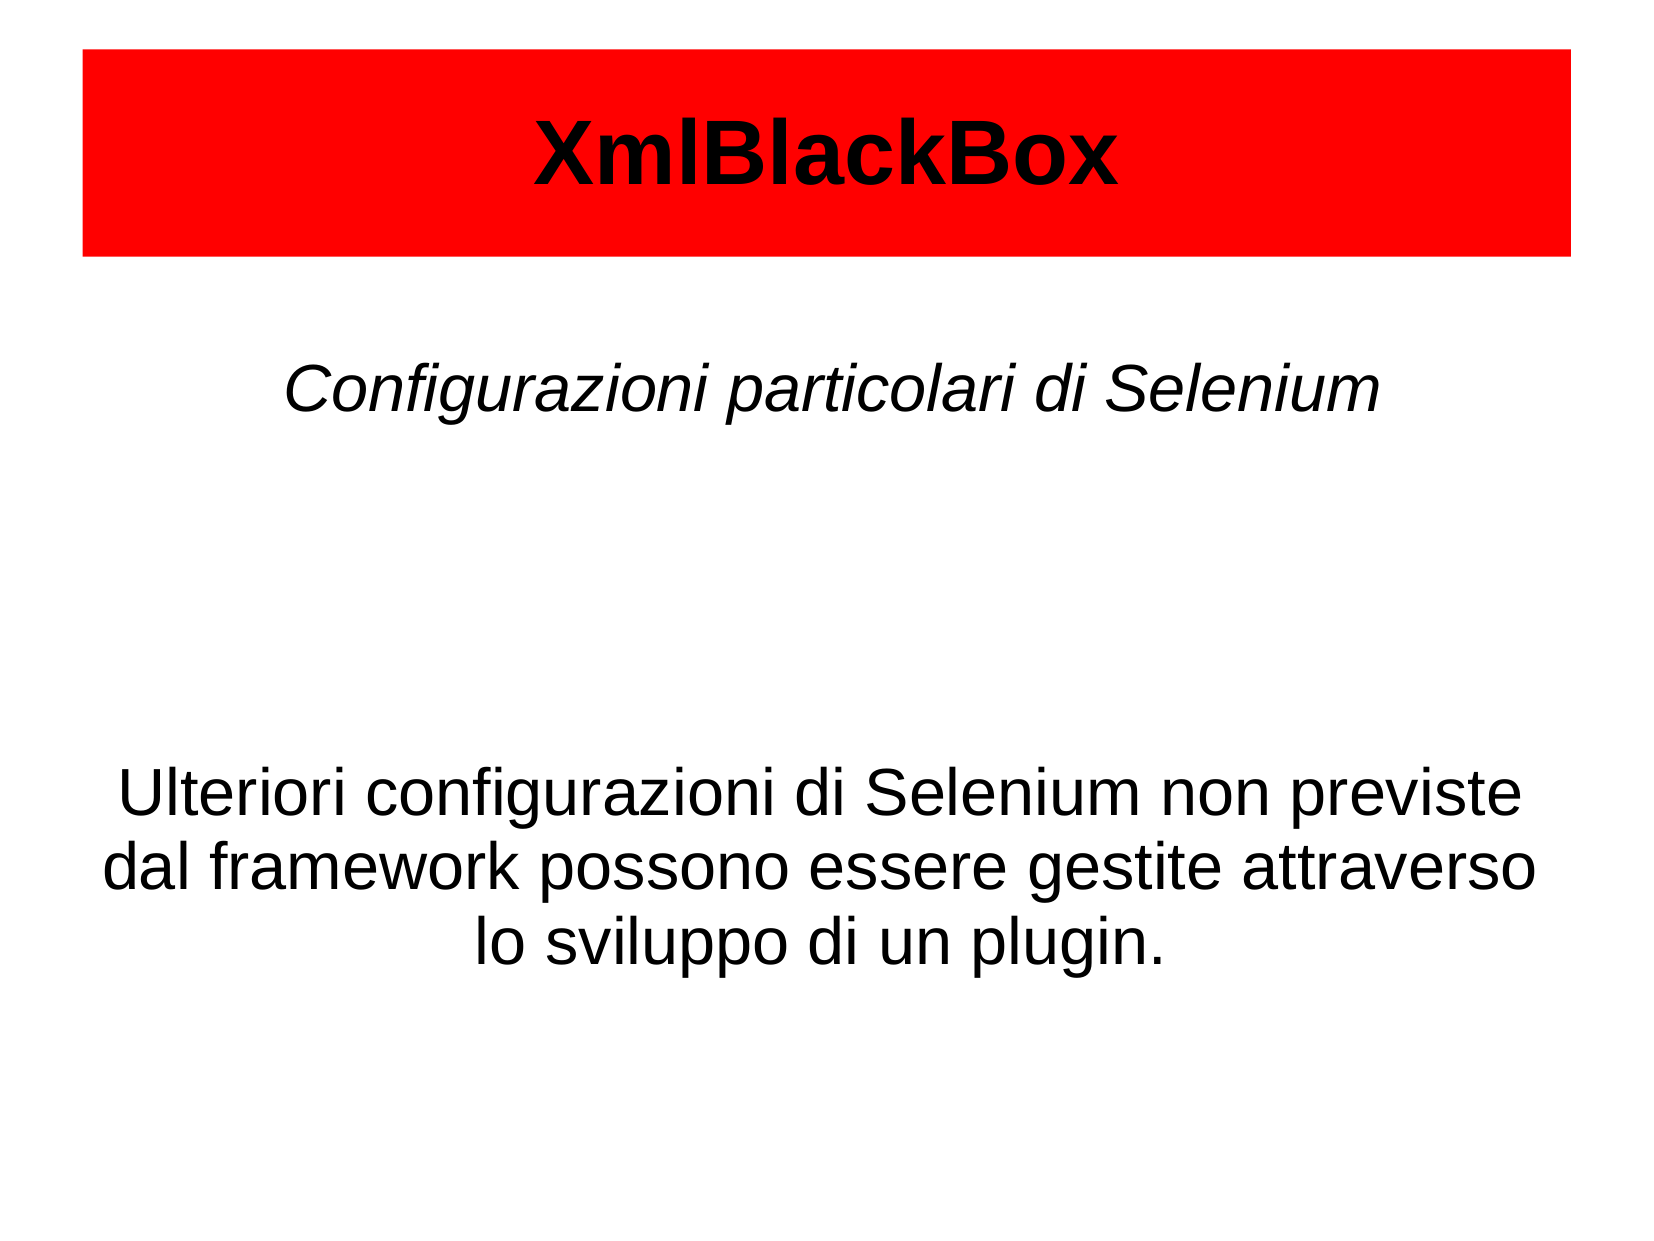

# XmlBlackBox
Configurazioni particolari di Selenium
Ulteriori configurazioni di Selenium non previste dal framework possono essere gestite attraverso lo sviluppo di un plugin.